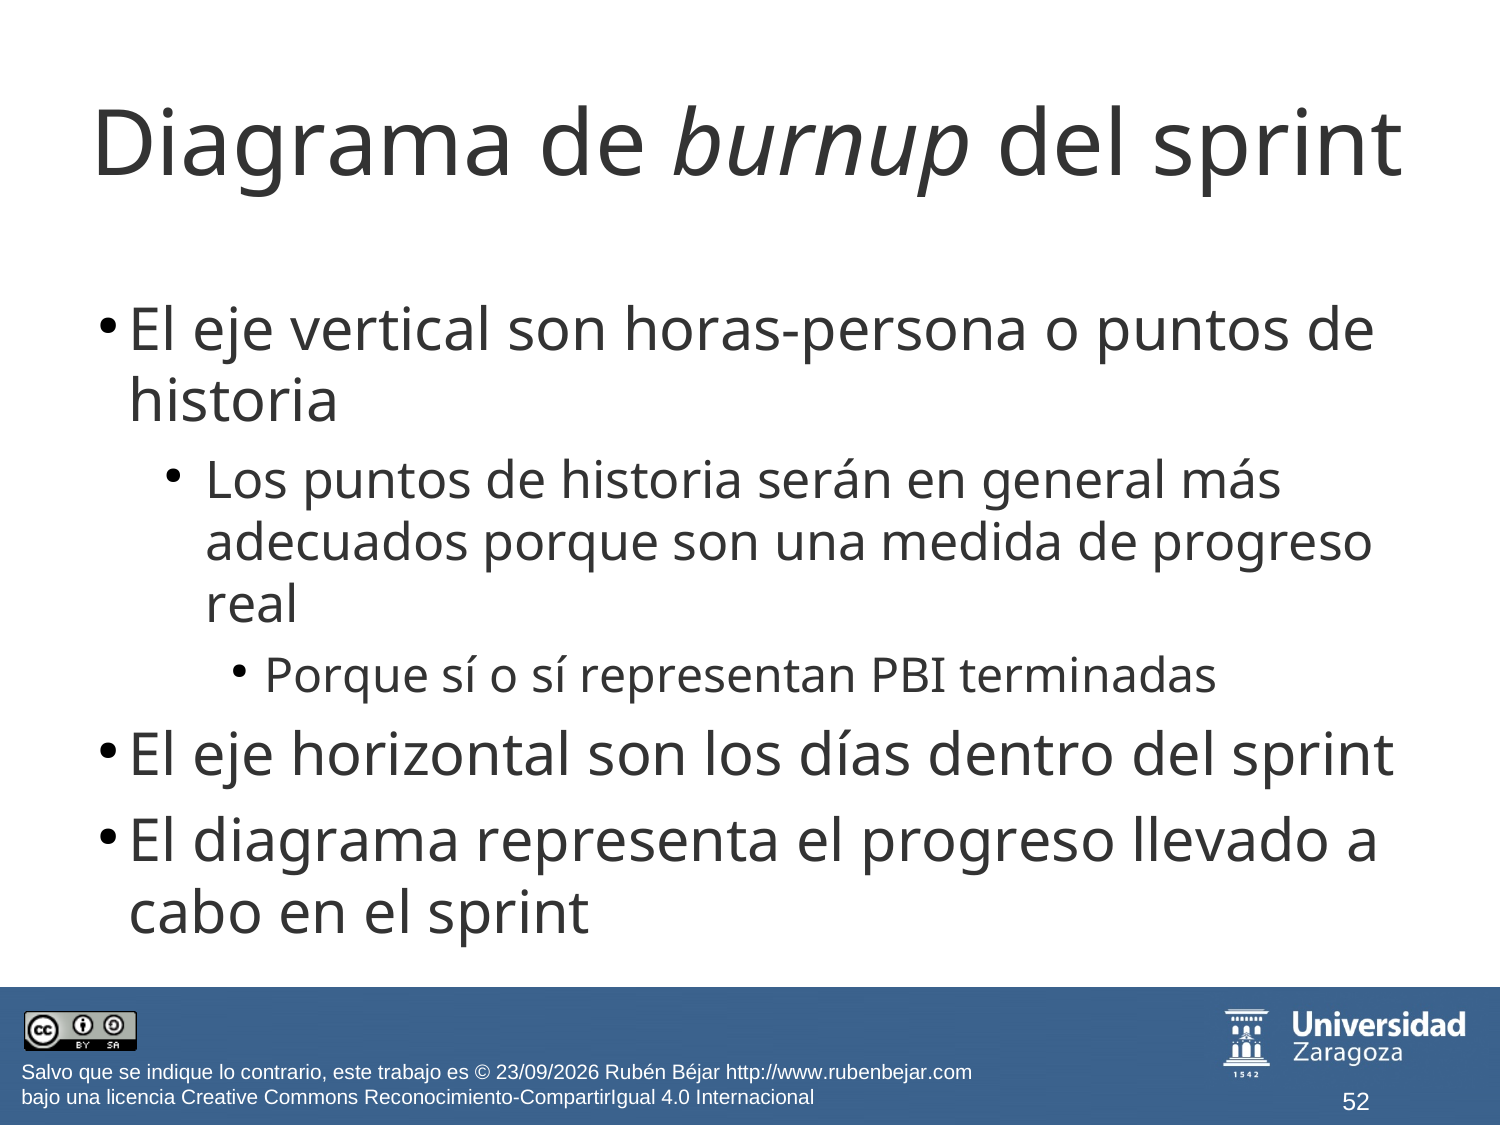

# Diagrama de burnup del sprint
El eje vertical son horas-persona o puntos de historia
Los puntos de historia serán en general más adecuados porque son una medida de progreso real
Porque sí o sí representan PBI terminadas
El eje horizontal son los días dentro del sprint
El diagrama representa el progreso llevado a cabo en el sprint